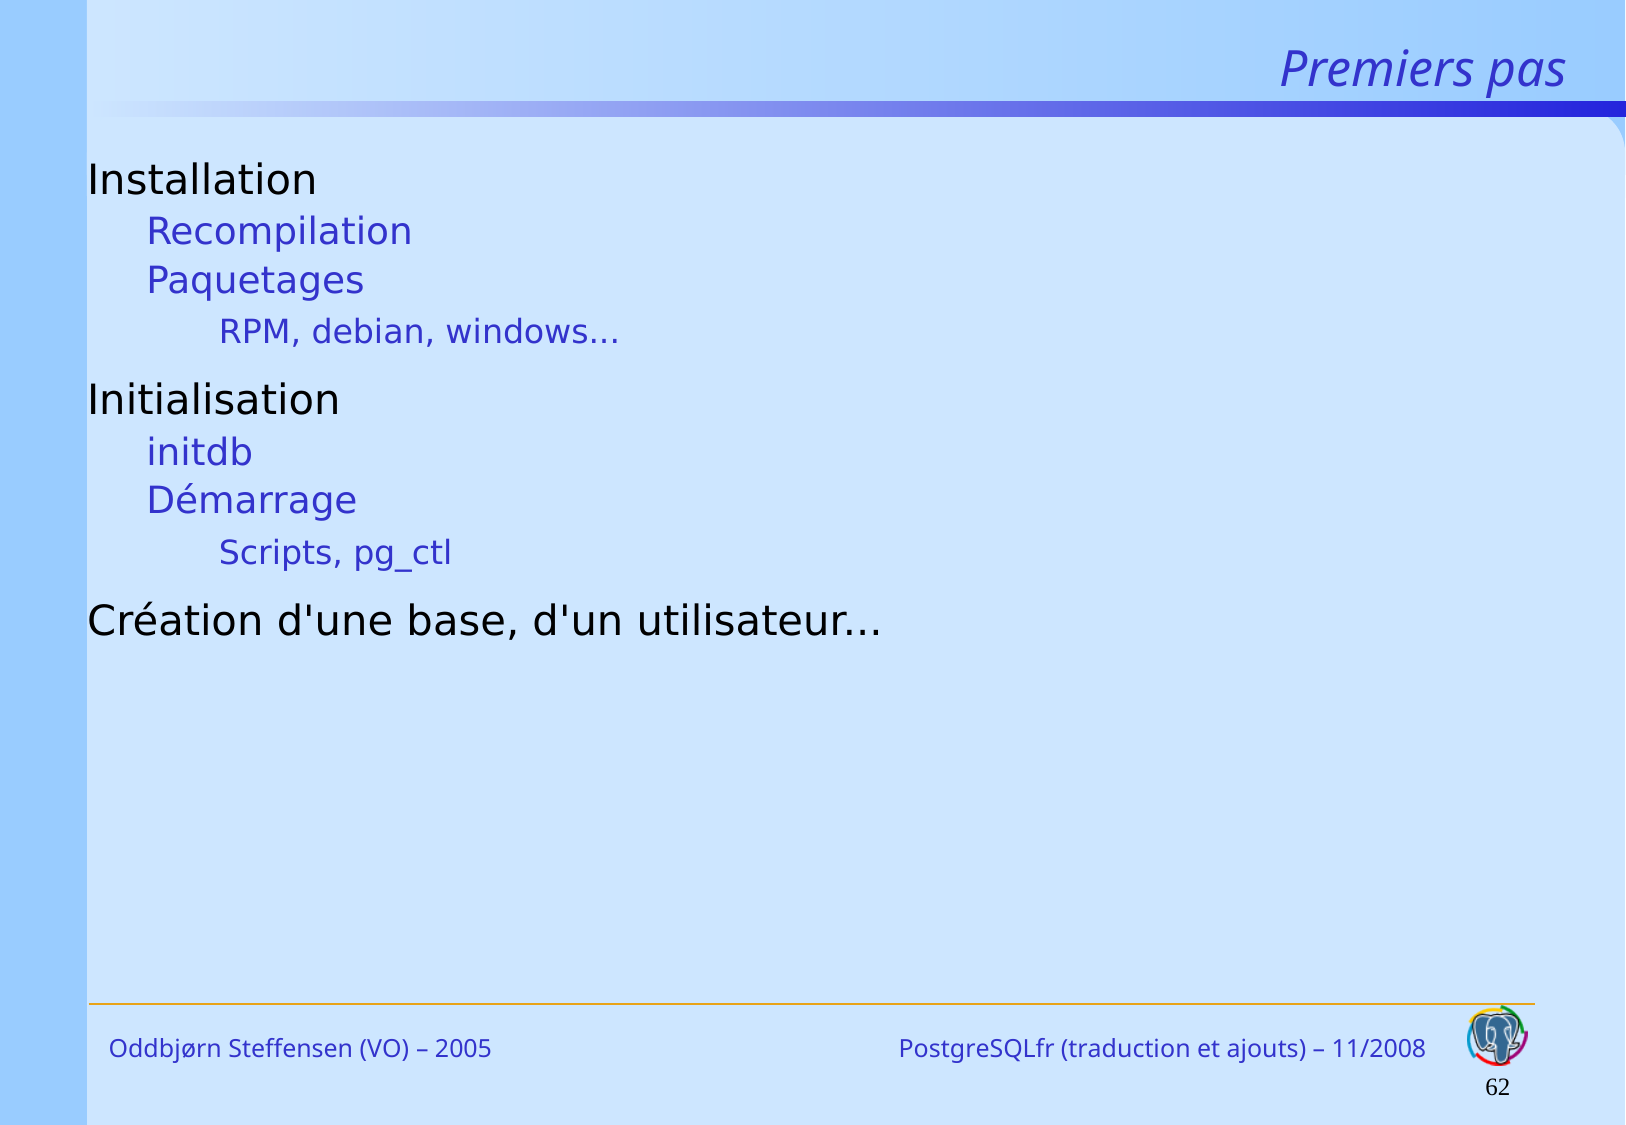

# Premiers pas
Installation
Recompilation
Paquetages
RPM, debian, windows...
Initialisation
initdb
Démarrage
Scripts, pg_ctl
Création d'une base, d'un utilisateur...